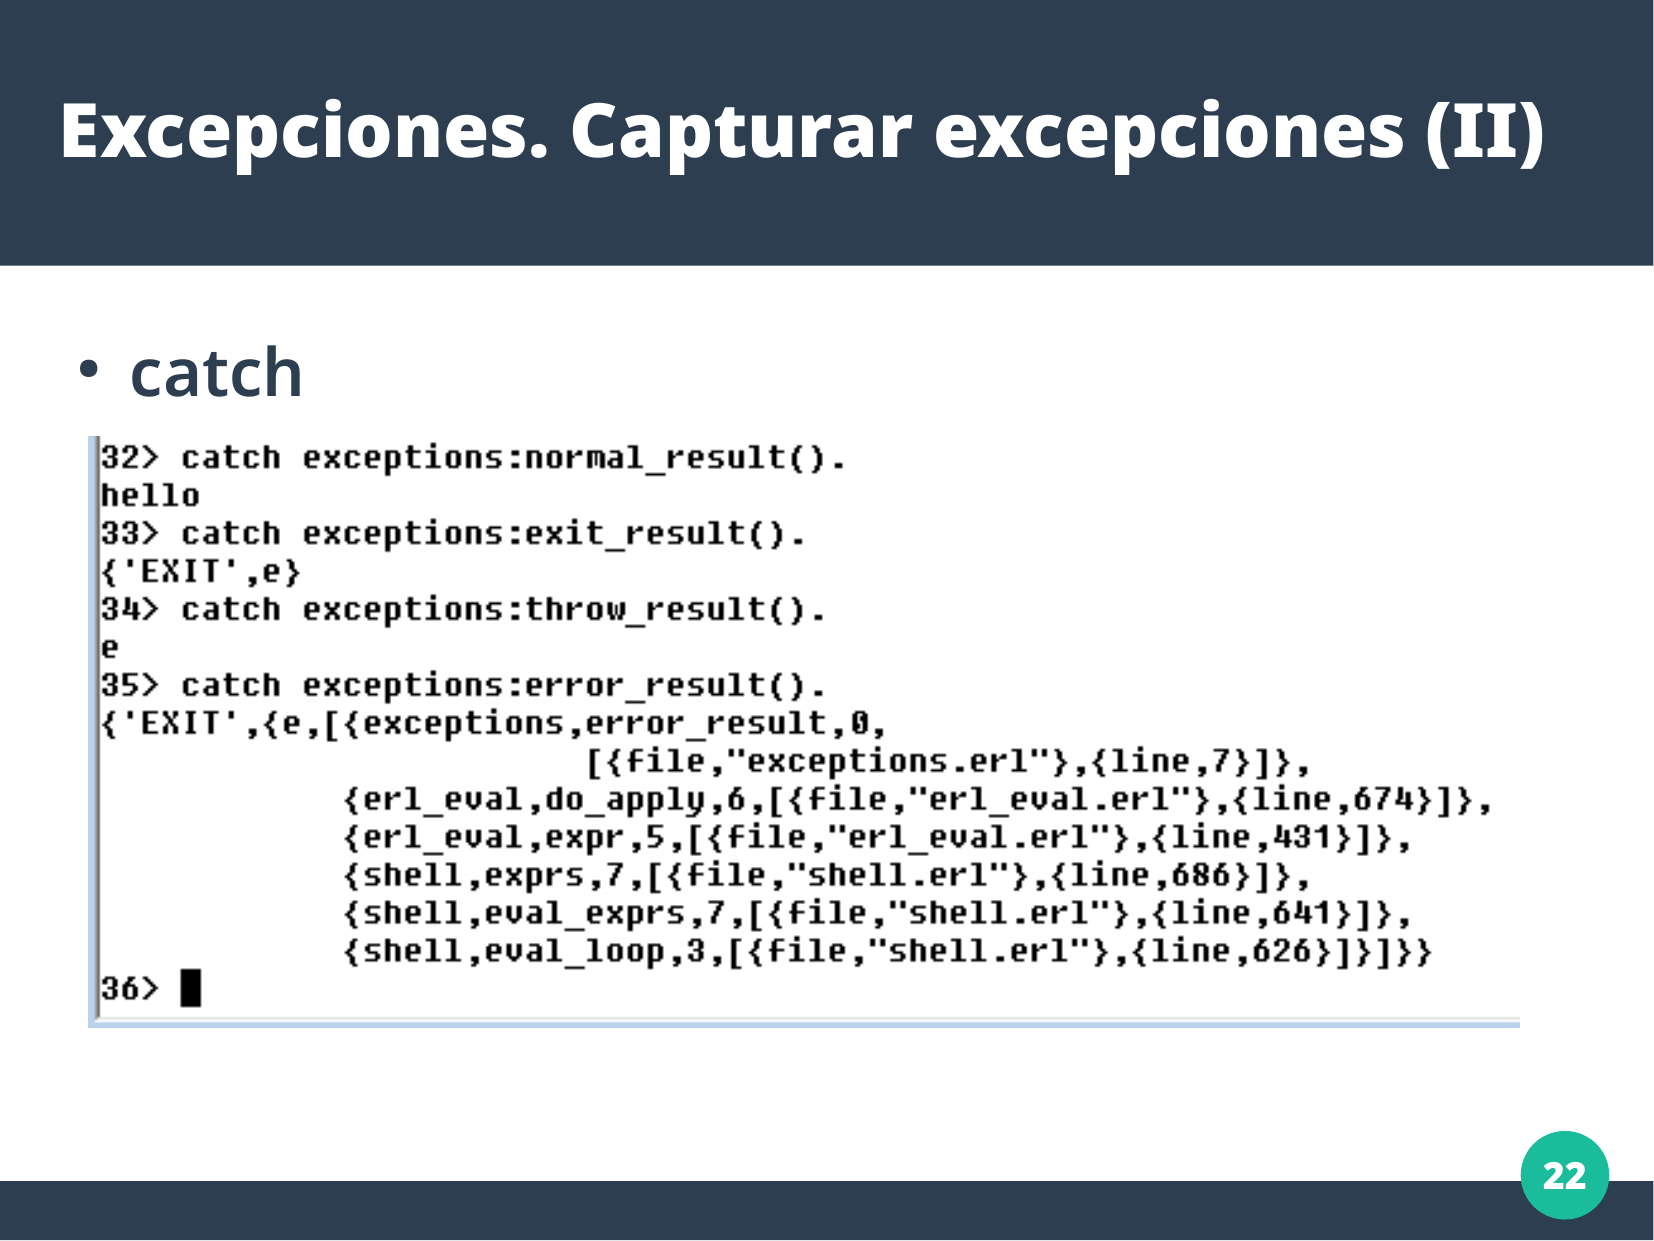

# Excepciones. Capturar excepciones (II)
catch
22